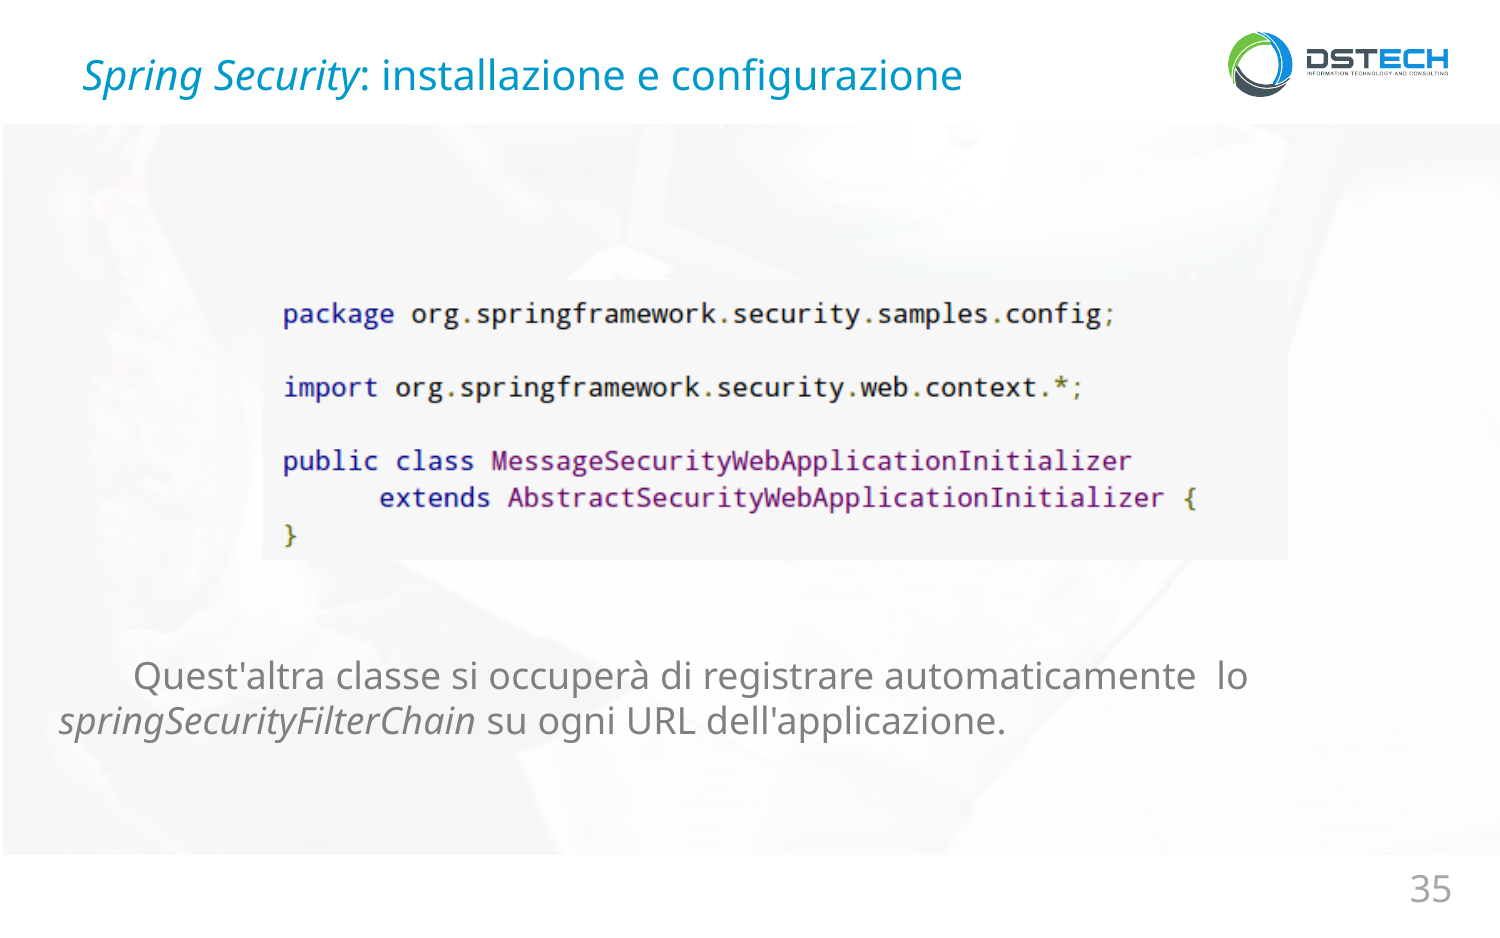

Spring Security: installazione e configurazione
	Quest'altra classe si occuperà di registrare automaticamente lo springSecurityFilterChain su ogni URL dell'applicazione.
35